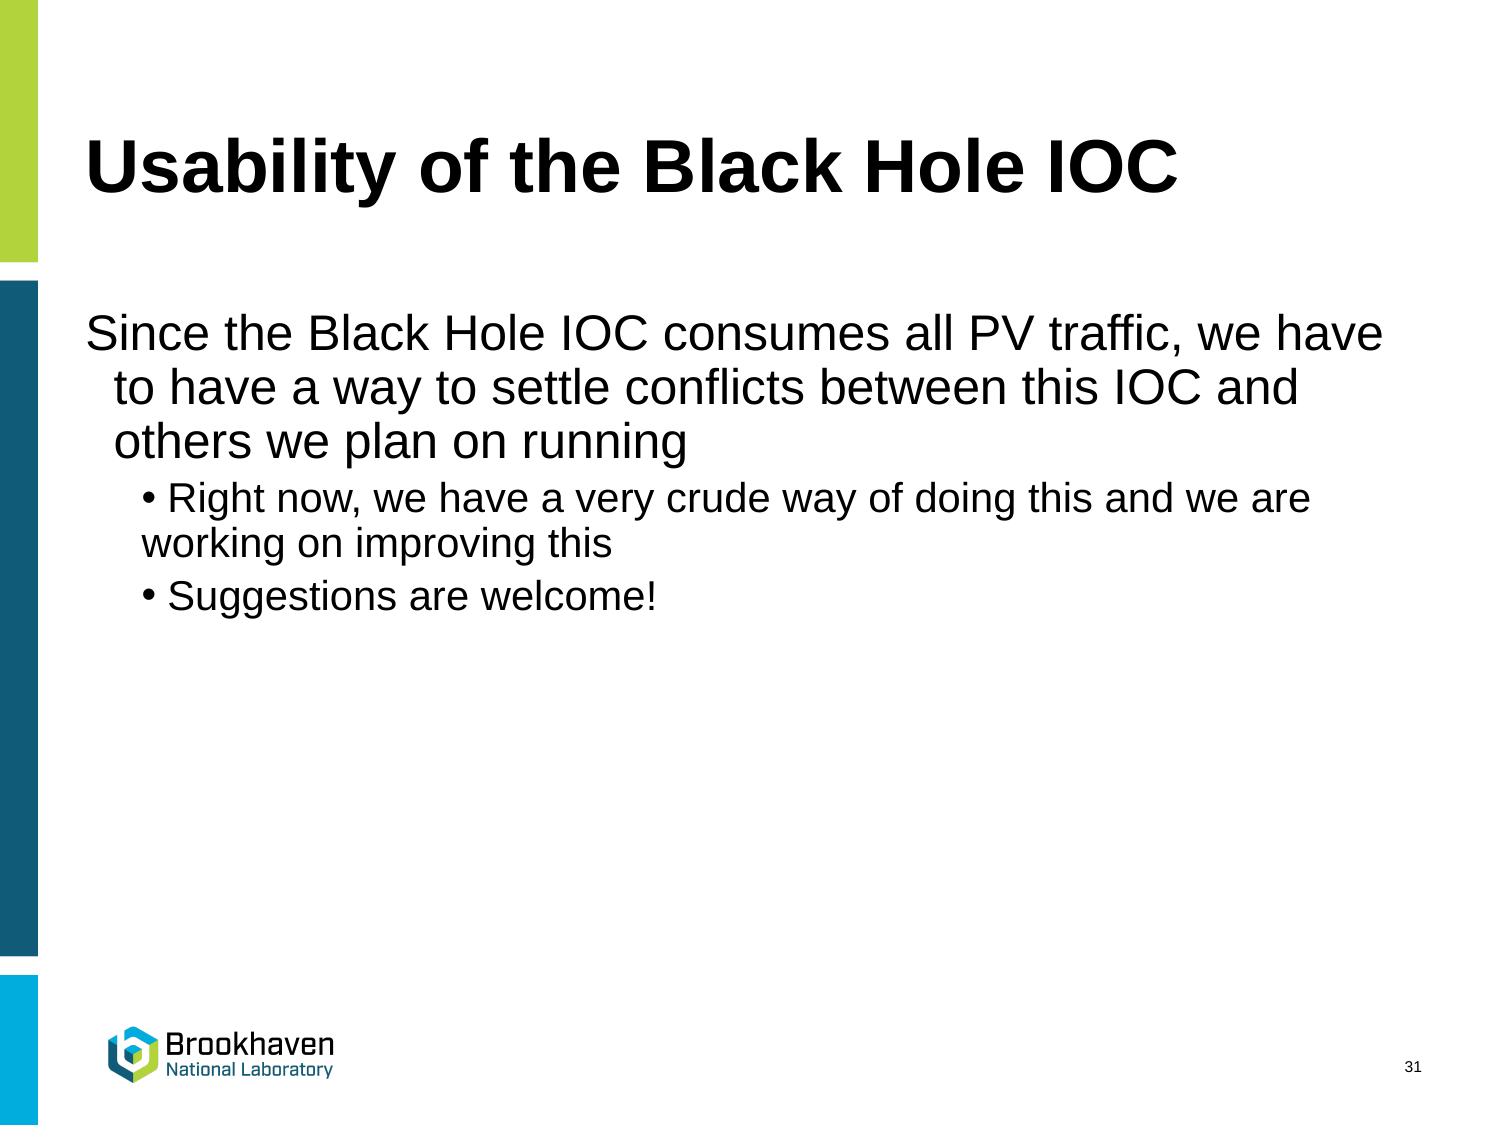

# Usability of the Black Hole IOC
Since the Black Hole IOC consumes all PV traffic, we have to have a way to settle conflicts between this IOC and others we plan on running
 Right now, we have a very crude way of doing this and we are working on improving this
 Suggestions are welcome!